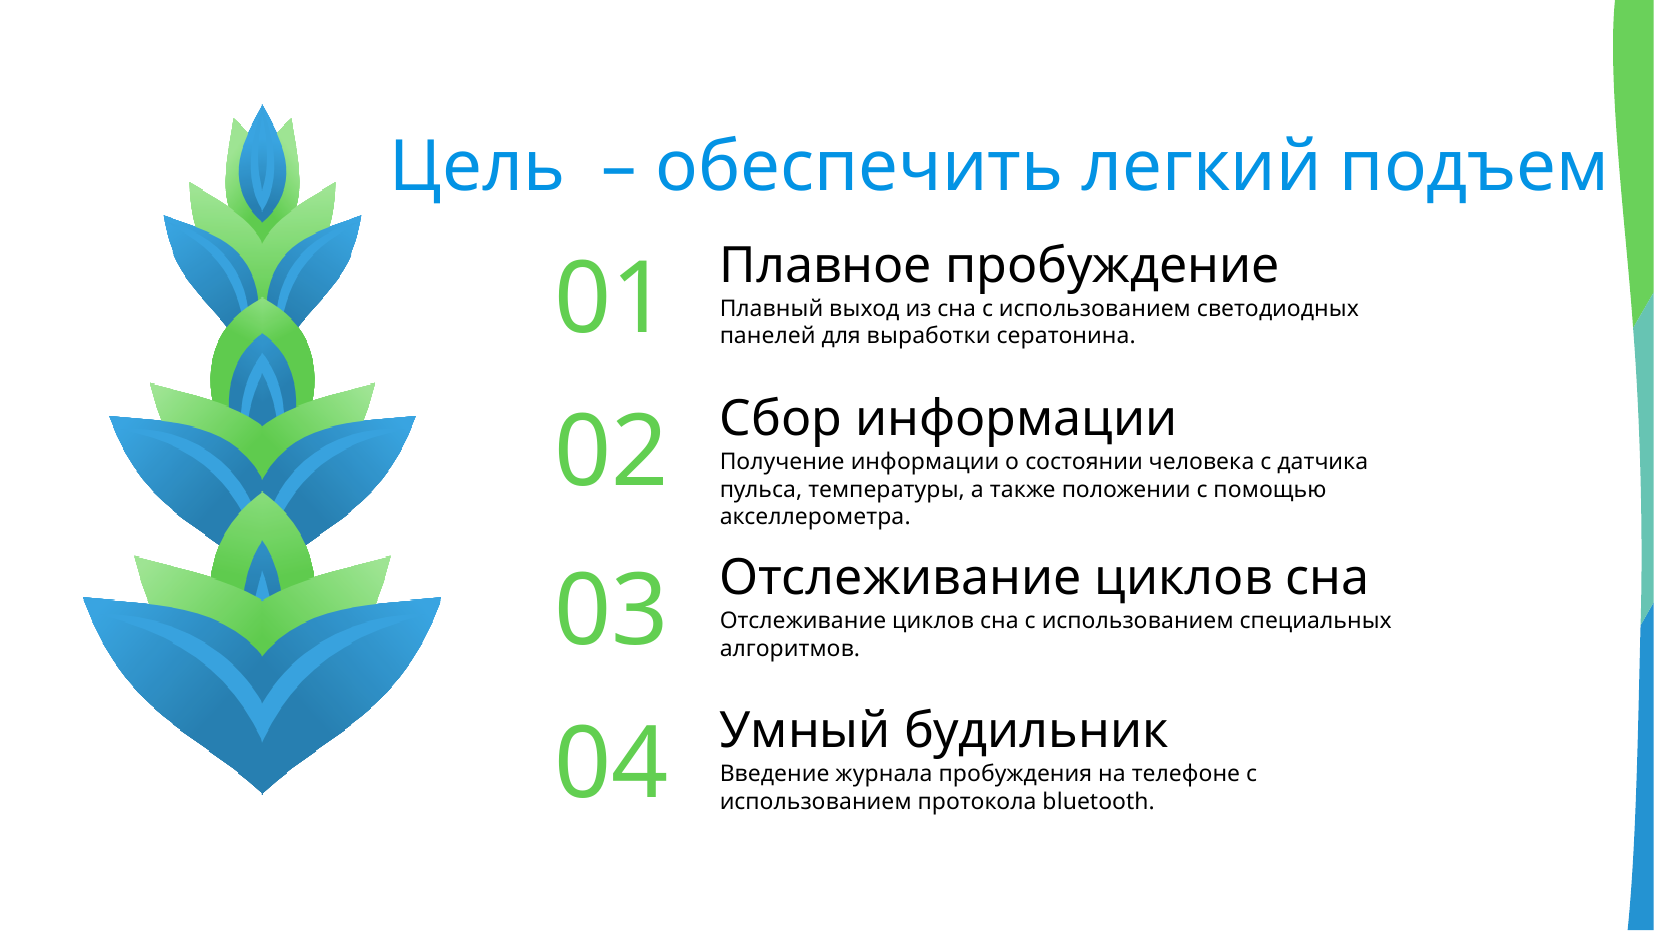

Цель – обеспечить легкий подъем
01
Плавное пробуждение
Плавный выход из сна с использованием светодиодных панелей для выработки сератонина.
02
Сбор информации
Получение информации о состоянии человека с датчика пульса, температуры, а также положении с помощью акселлерометра.
03
Отслеживание циклов сна
Отслеживание циклов сна с использованием специальных алгоритмов.
04
Умный будильник
Введение журнала пробуждения на телефоне с использованием протокола bluetooth.